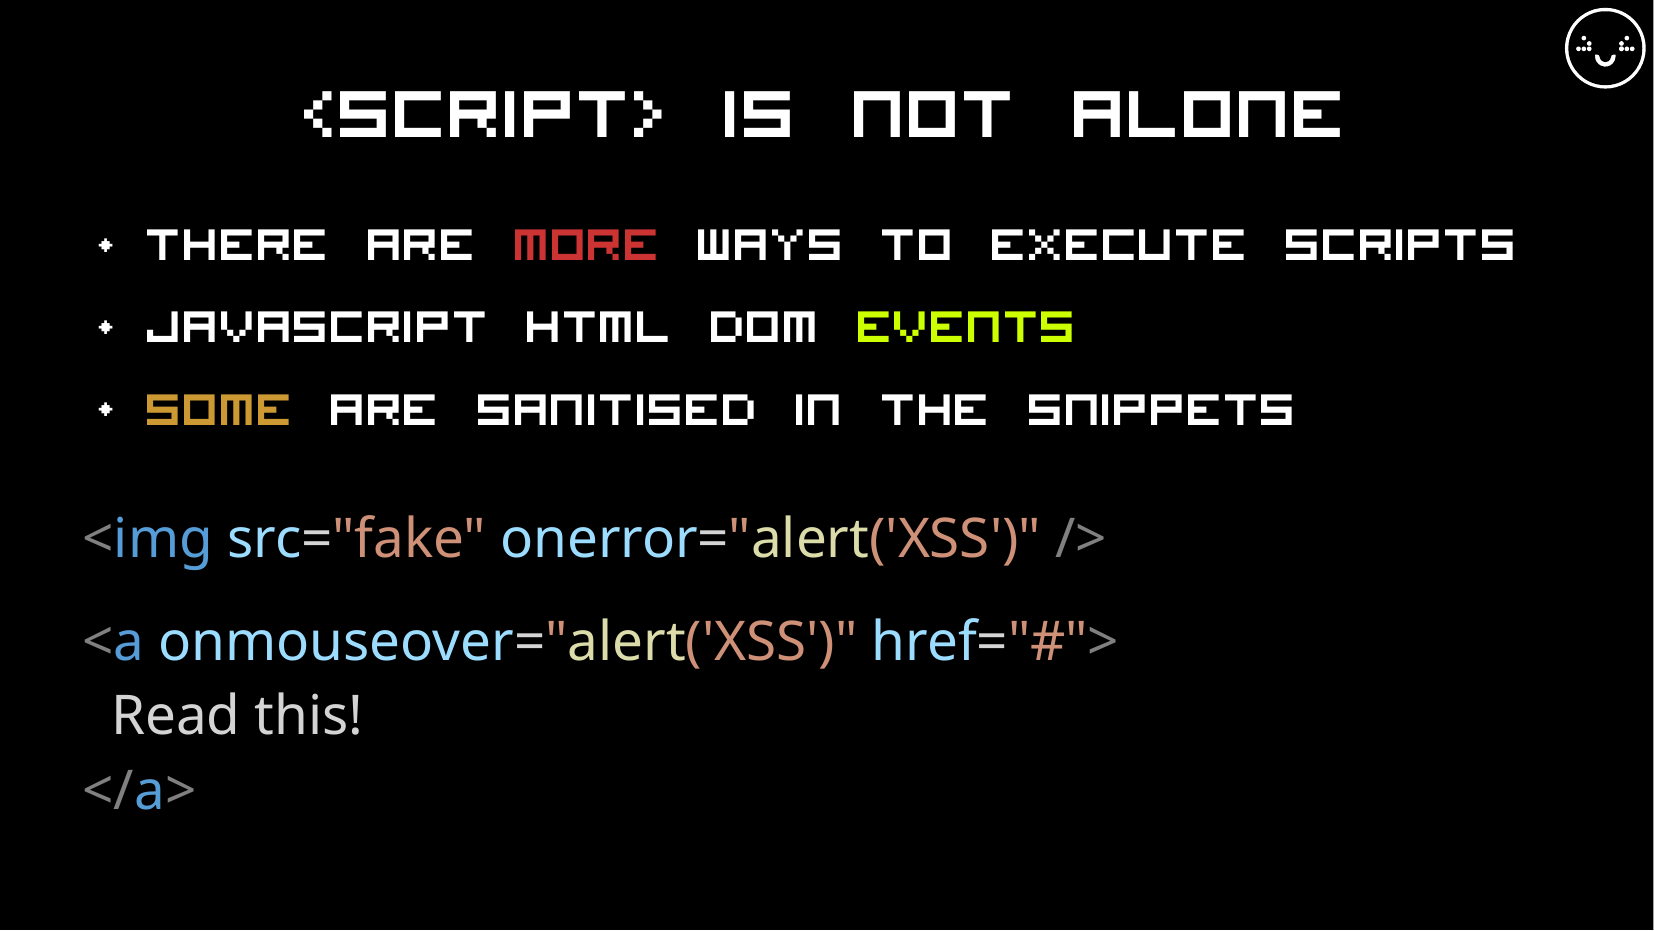

# <script> is not alone
There are more ways to execute scripts
Javascript html dom events
Some are sanitised in the snippets
<img src="fake" onerror="alert('XSS')" />
<a onmouseover="alert('XSS')" href="#">
 Read this!
</a>